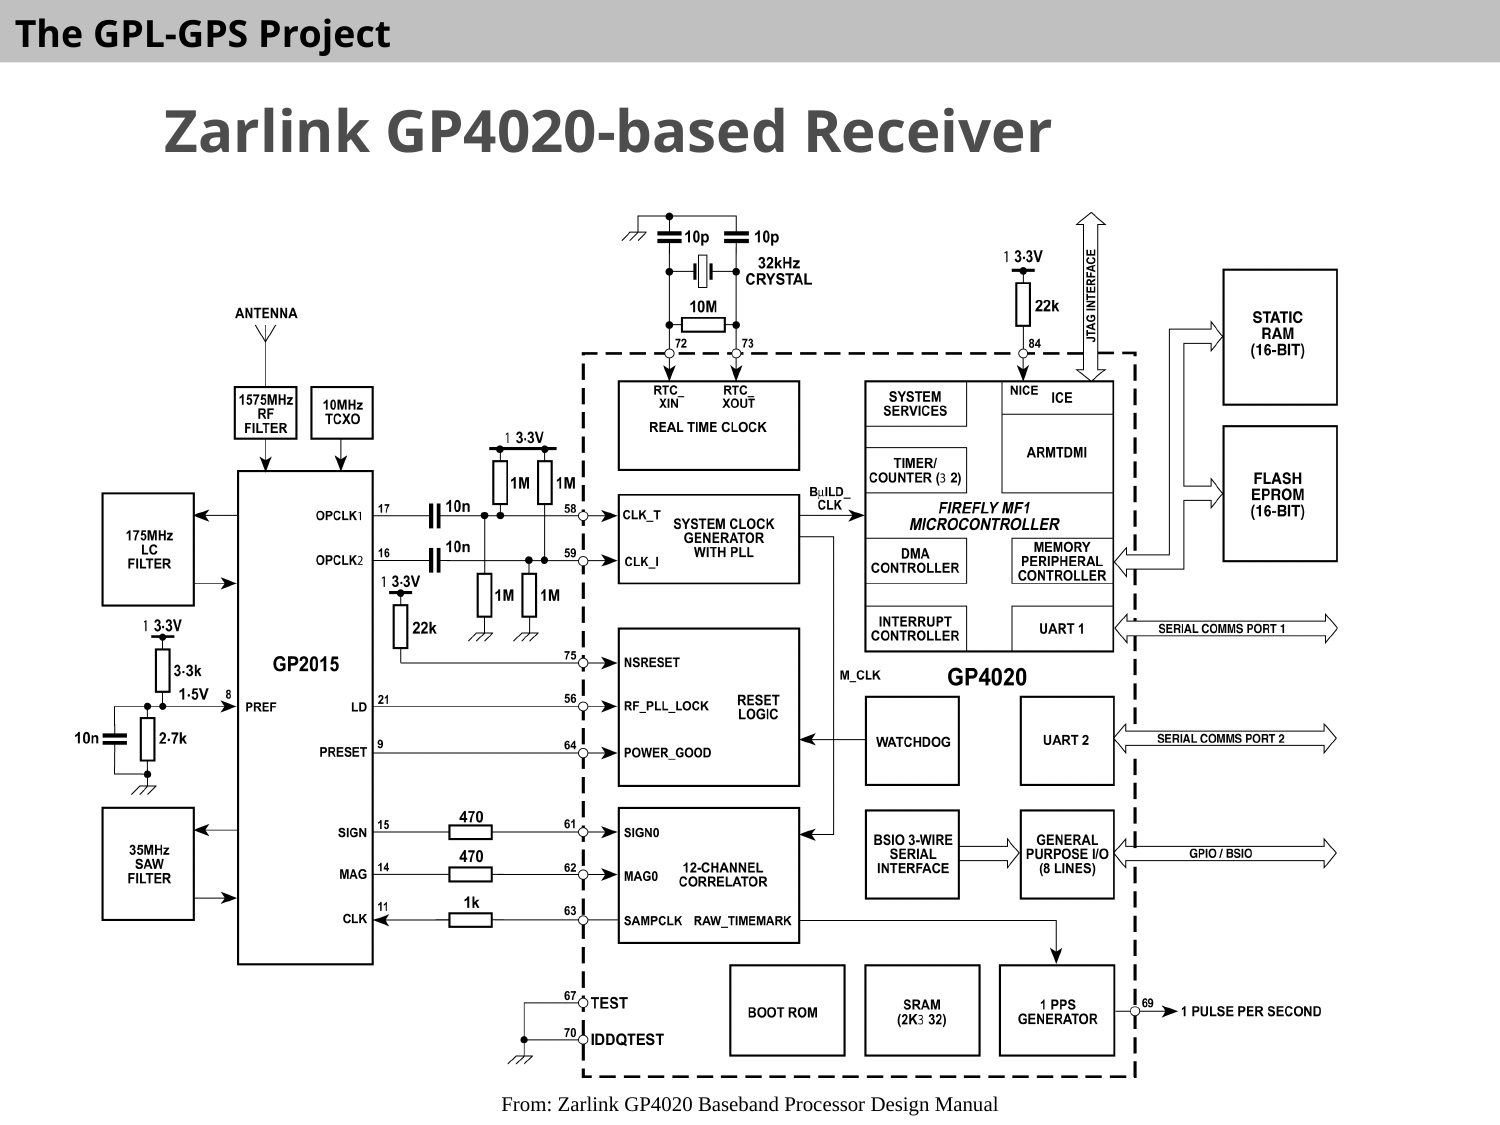

Zarlink GP4020-based Receiver
From: Zarlink GP4020 Baseband Processor Design Manual